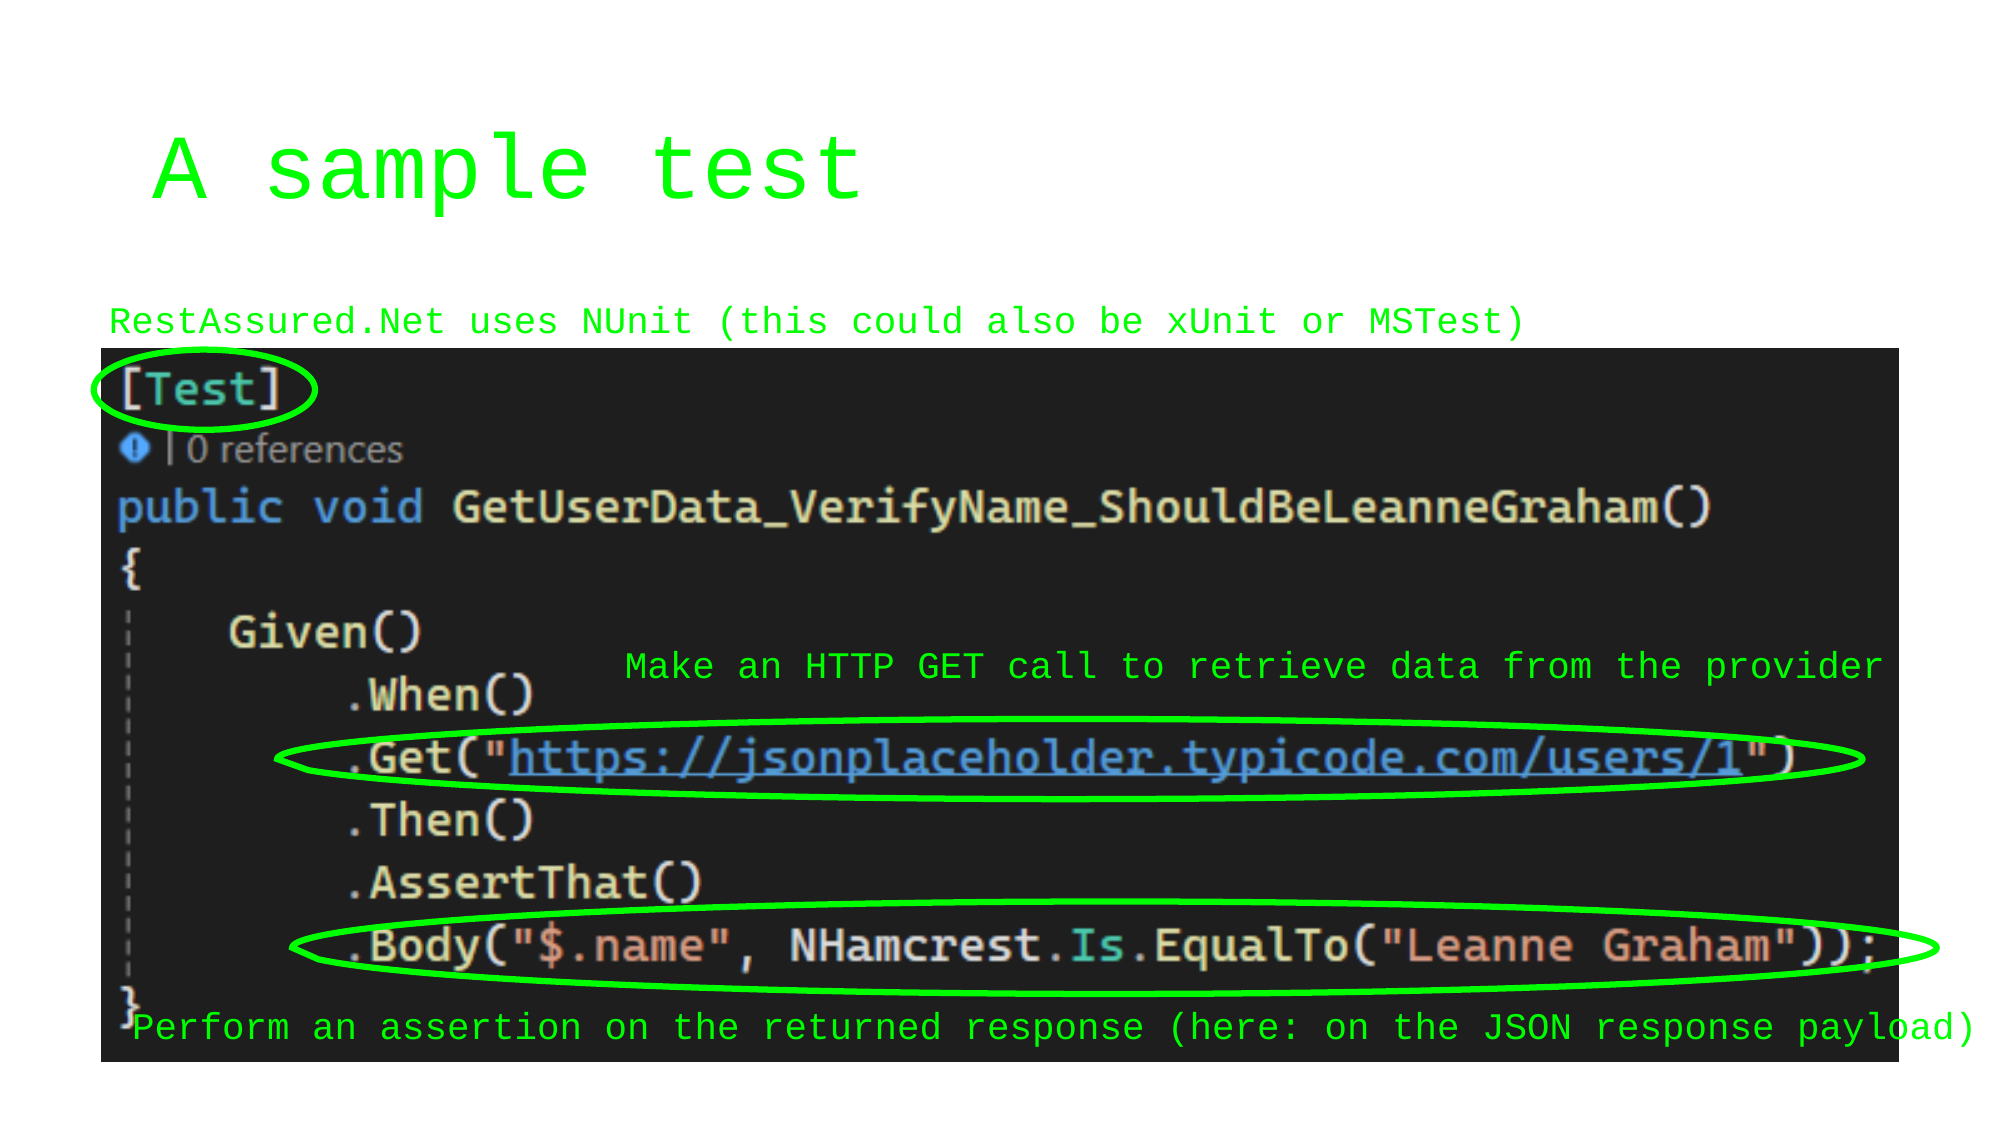

# A sample test
RestAssured.Net uses NUnit (this could also be xUnit or MSTest)
Make an HTTP GET call to retrieve data from the provider
Perform an assertion on the returned response (here: on the JSON response payload)